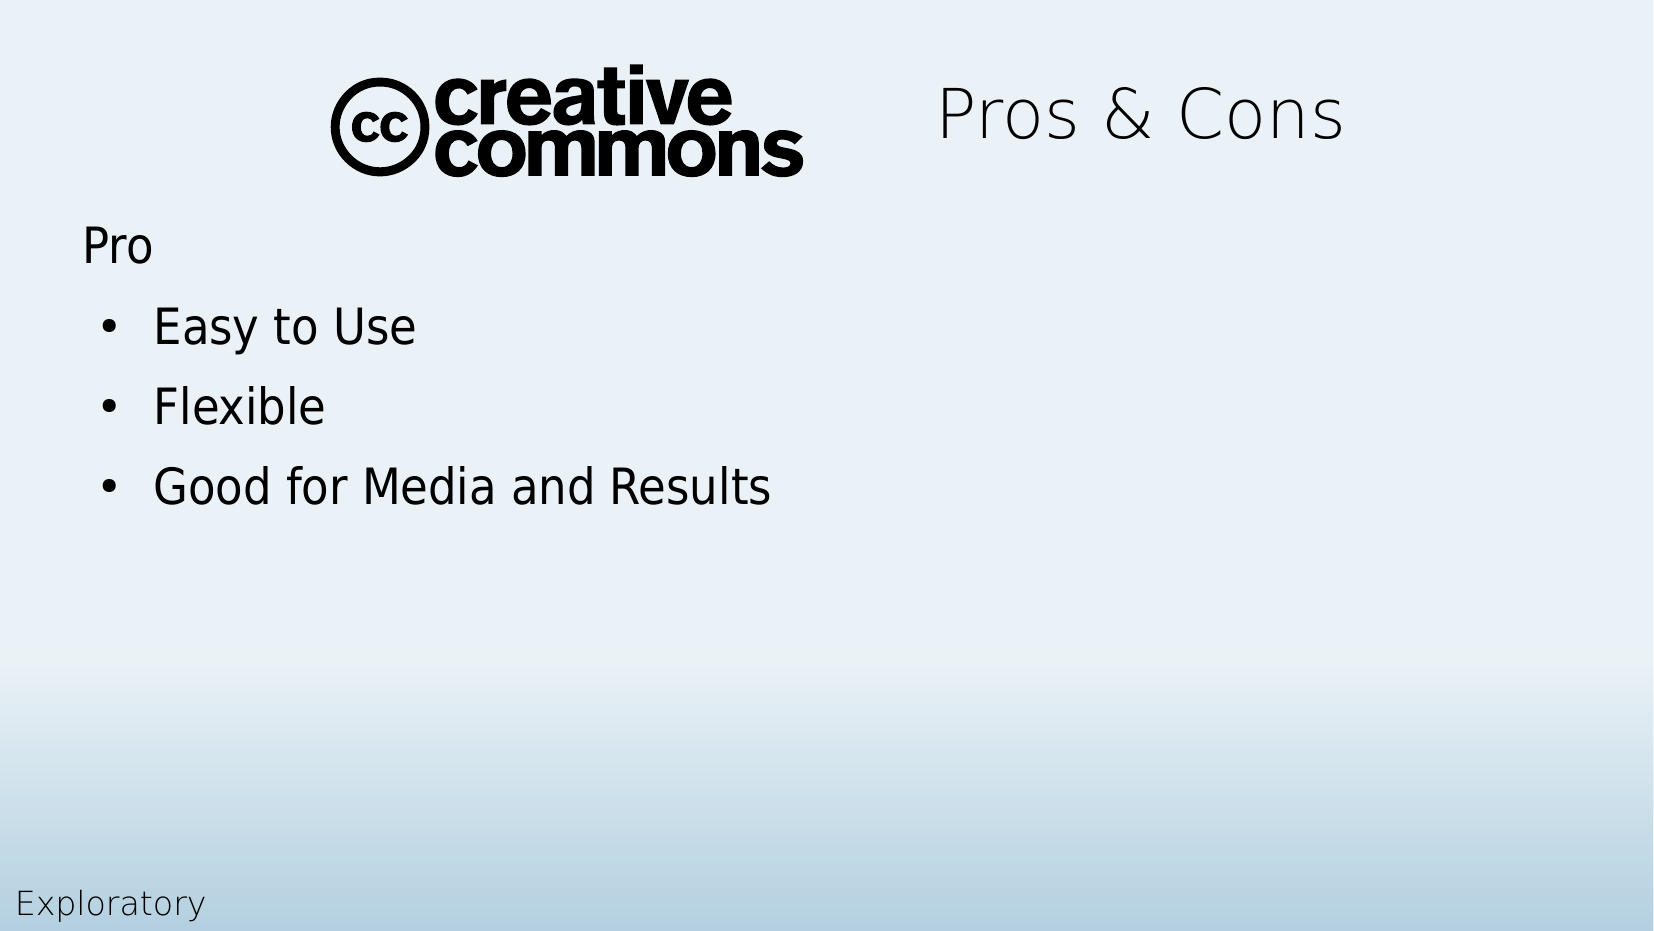

# Pros & Cons
Pro
Easy to Use
Flexible
Good for Media and Results